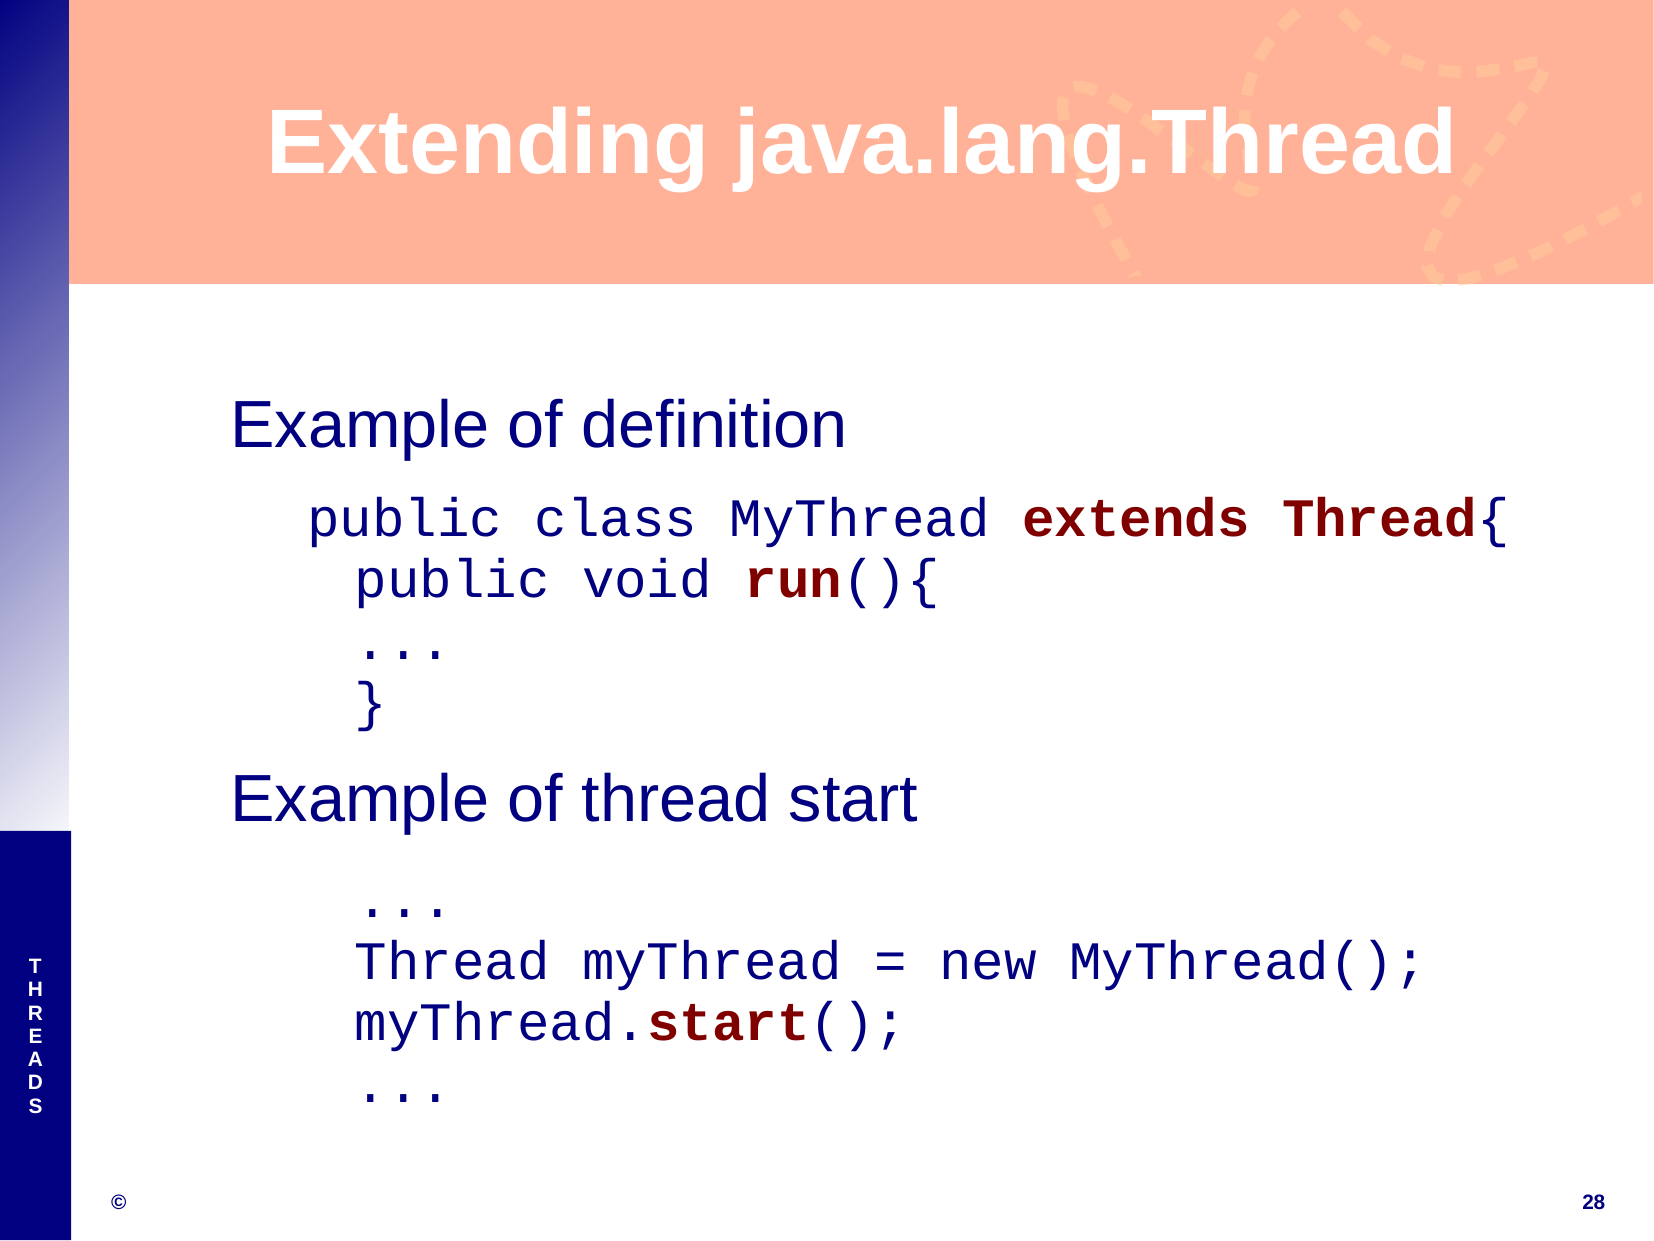

Extending java.lang.Thread
# Example of definition
public class MyThread extends Thread{
public void run(){
...
}
Example of thread start
 ...
Thread myThread = new MyThread();
myThread.start();
...
T
H
R
E
A
D
S